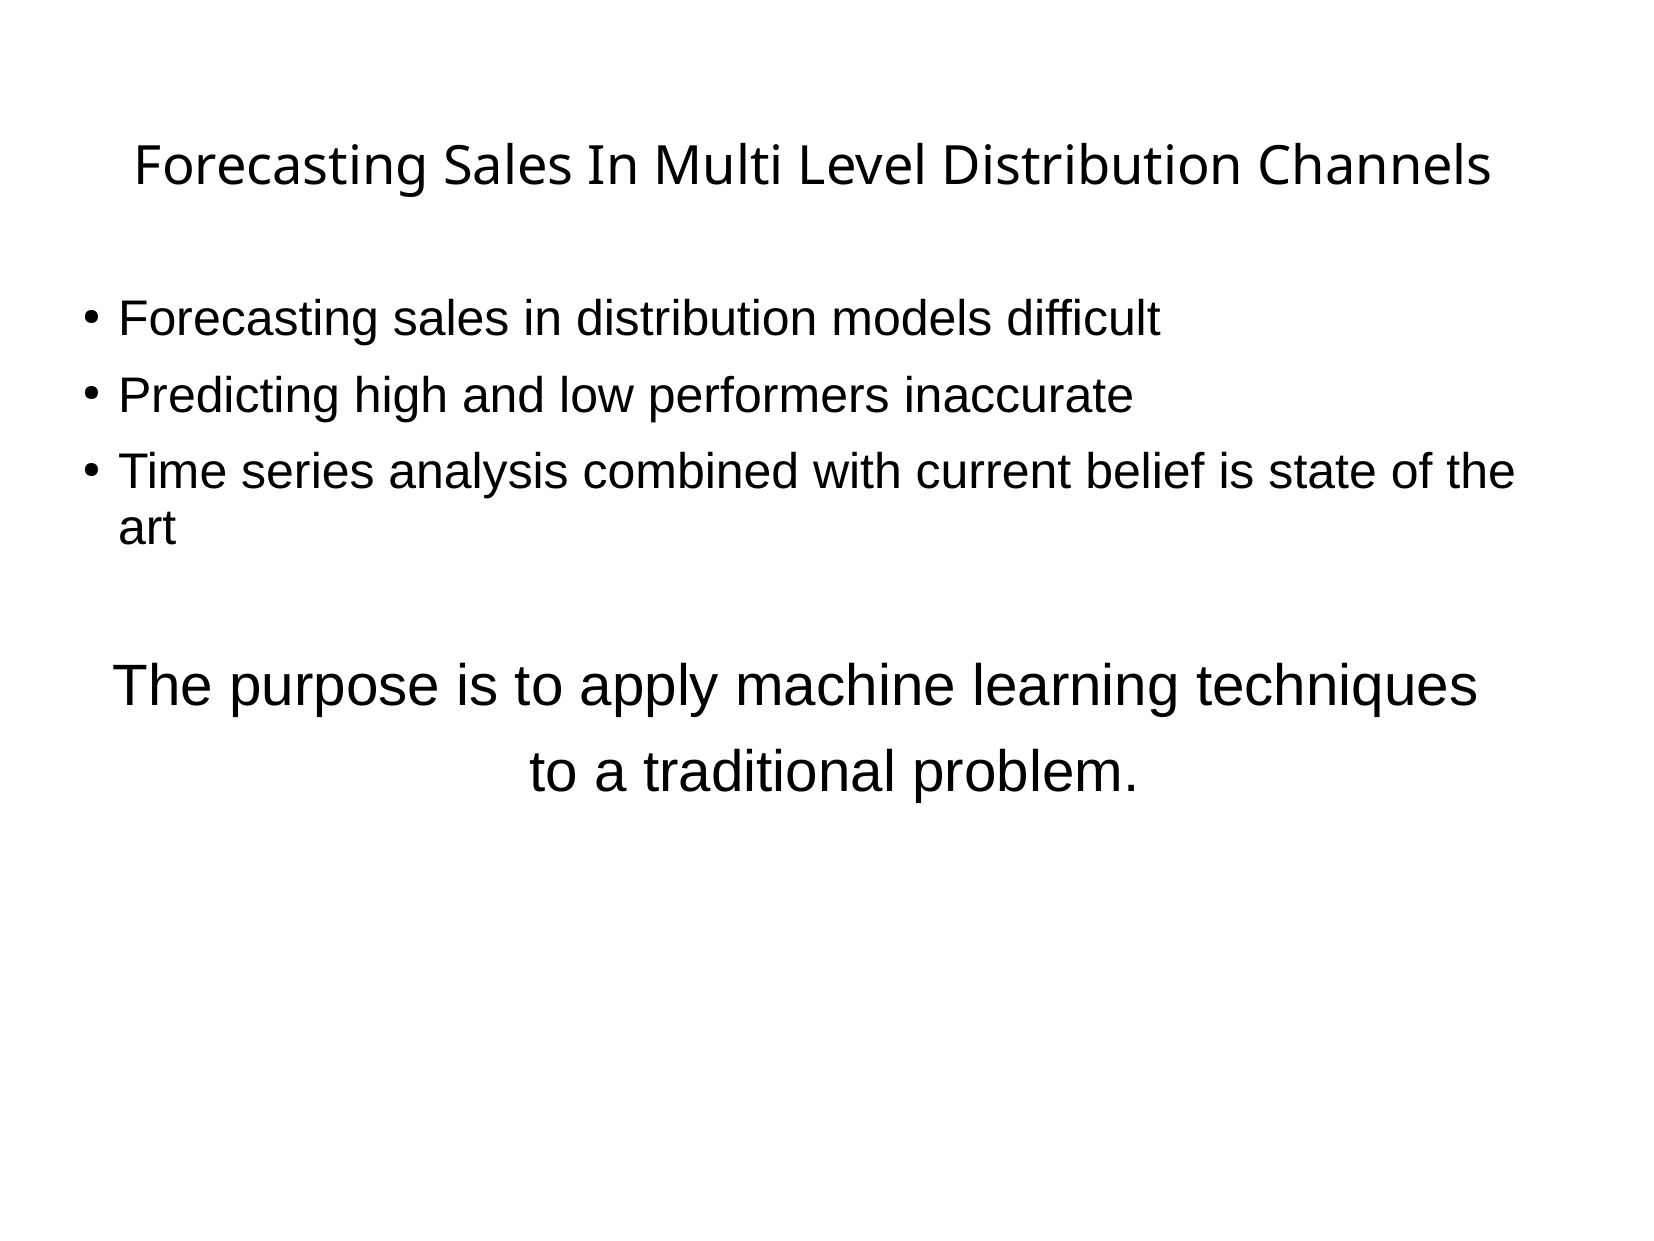

# Forecasting Sales In Multi Level Distribution Channels
Forecasting sales in distribution models difficult
Predicting high and low performers inaccurate
Time series analysis combined with current belief is state of the art
The purpose is to apply machine learning techniques
 to a traditional problem.